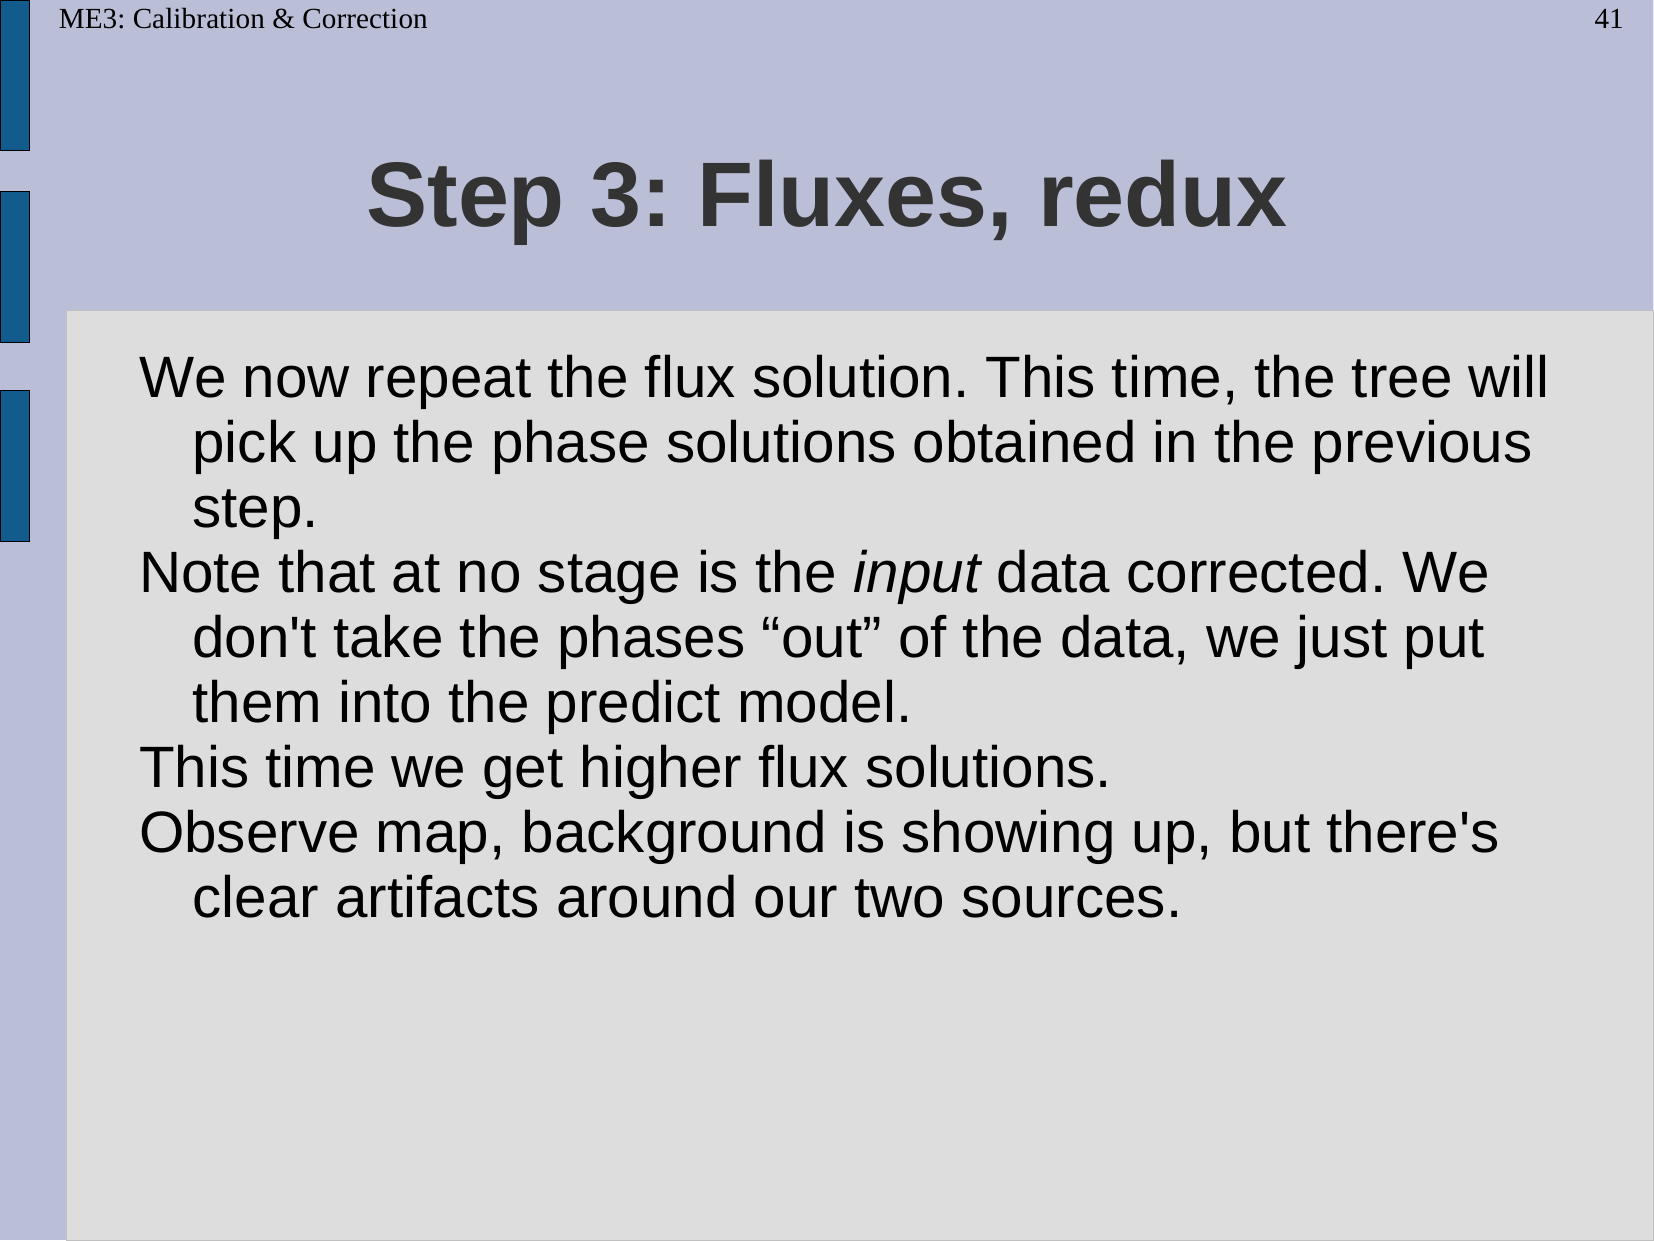

ME3: Calibration & Correction
41
# Step 3: Fluxes, redux
We now repeat the flux solution. This time, the tree will pick up the phase solutions obtained in the previous step.
Note that at no stage is the input data corrected. We don't take the phases “out” of the data, we just put them into the predict model.
This time we get higher flux solutions.
Observe map, background is showing up, but there's clear artifacts around our two sources.